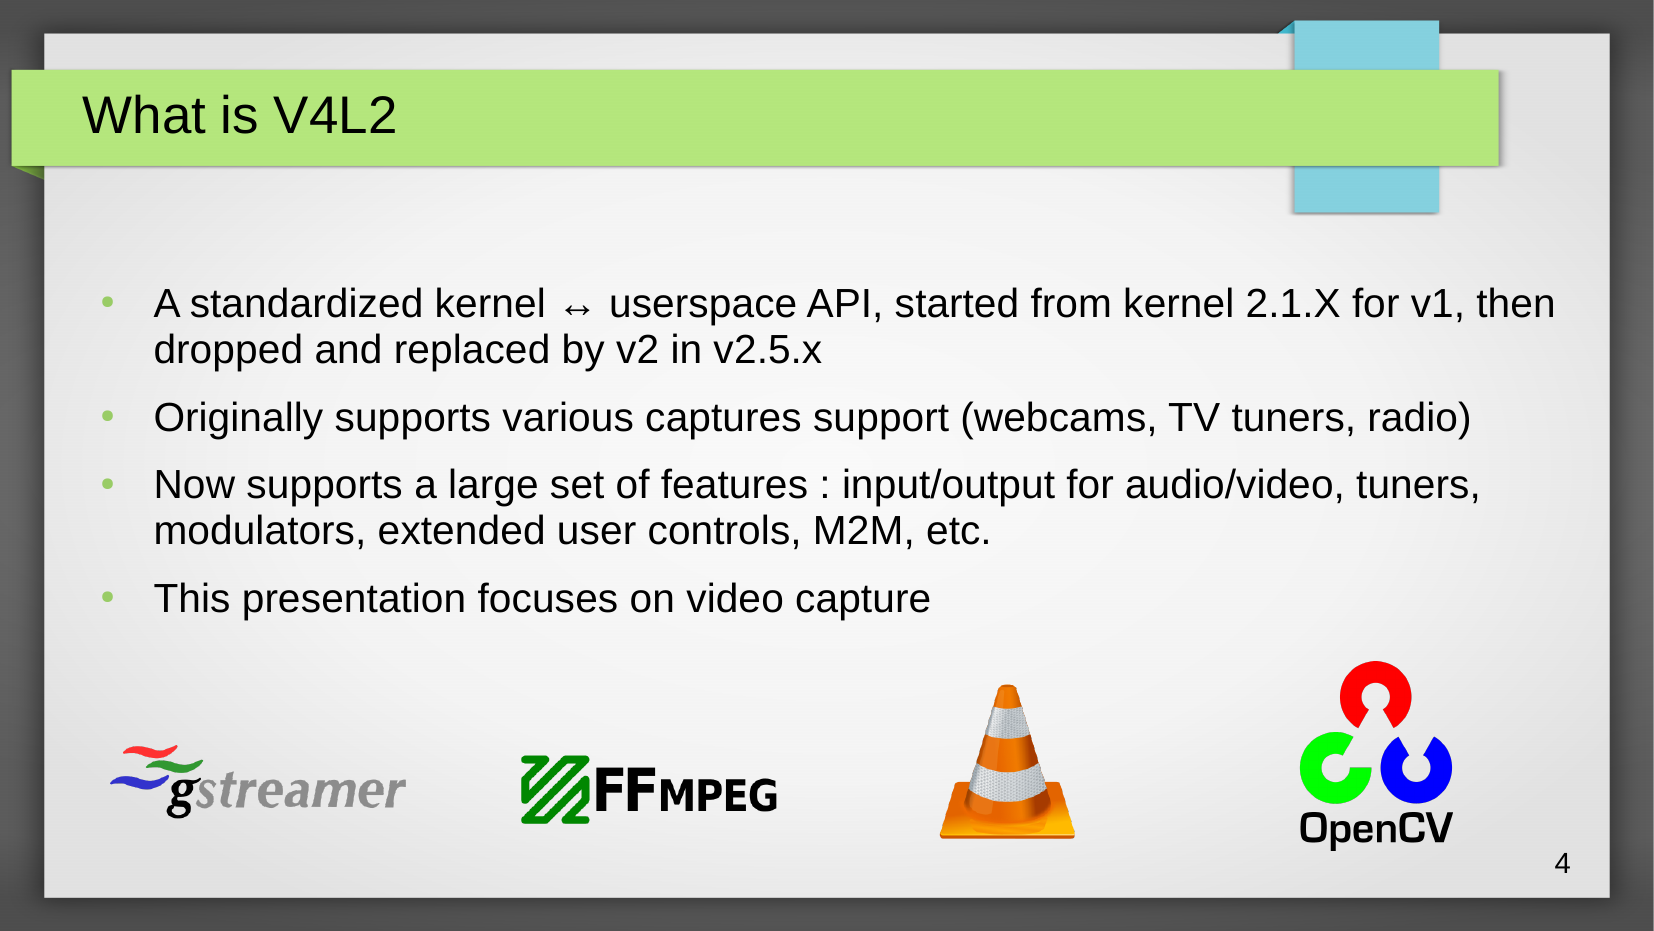

# What is V4L2
A standardized kernel ↔ userspace API, started from kernel 2.1.X for v1, then dropped and replaced by v2 in v2.5.x
Originally supports various captures support (webcams, TV tuners, radio)
Now supports a large set of features : input/output for audio/video, tuners, modulators, extended user controls, M2M, etc.
This presentation focuses on video capture
4